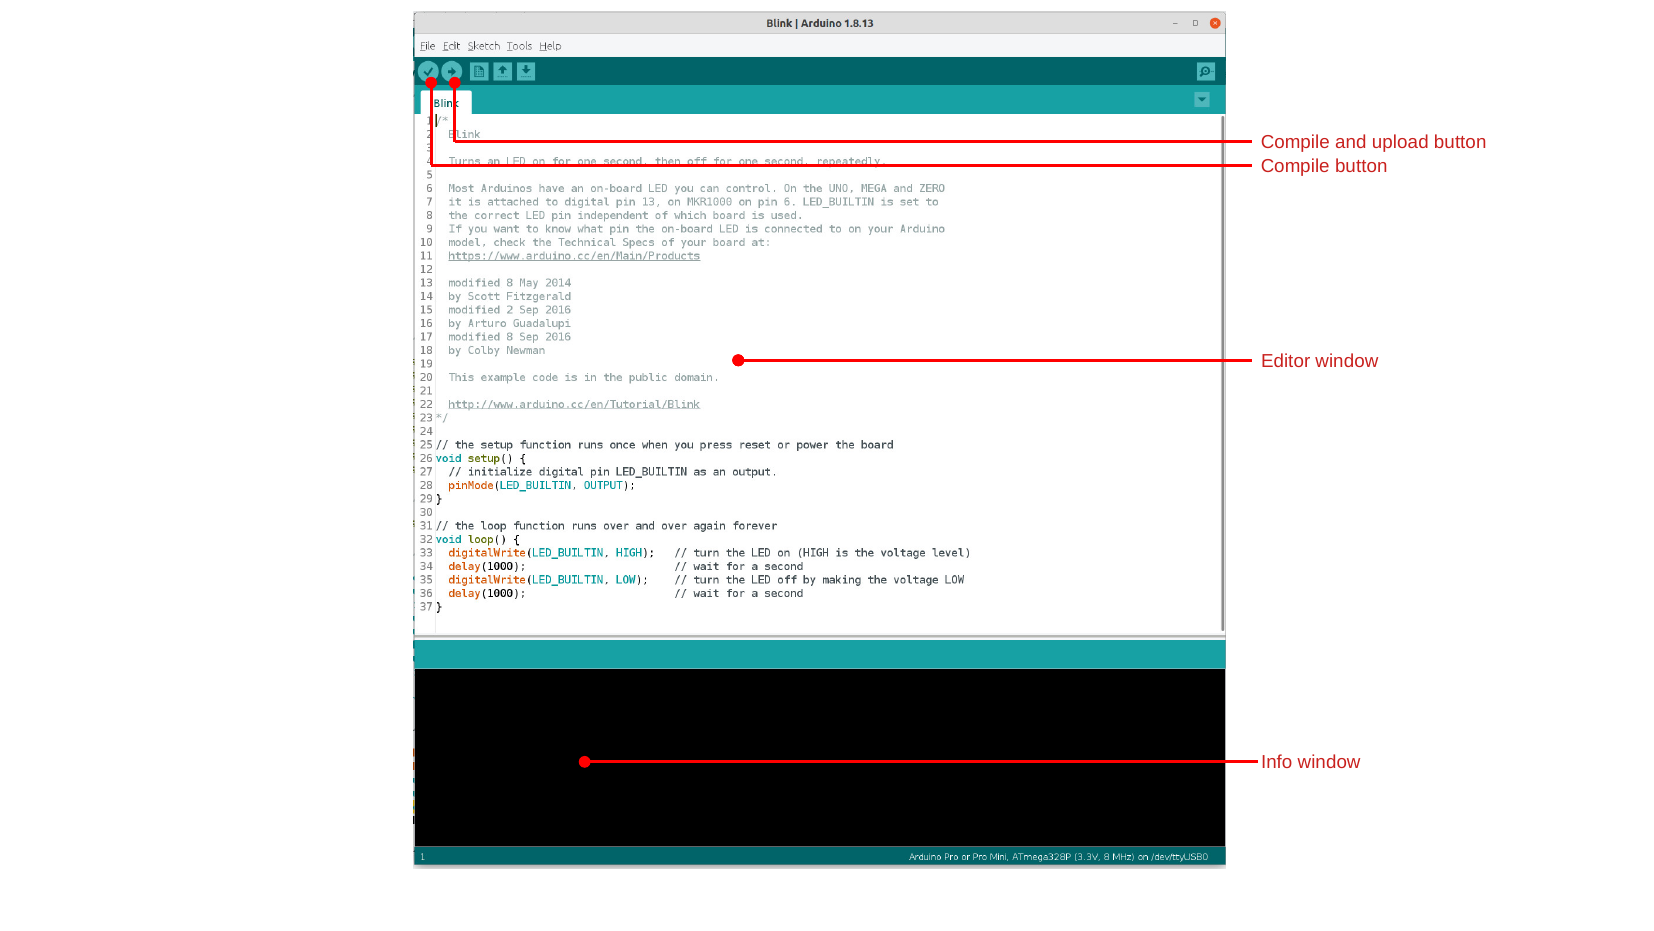

Compile and upload button
Compile button
Editor window
Info window